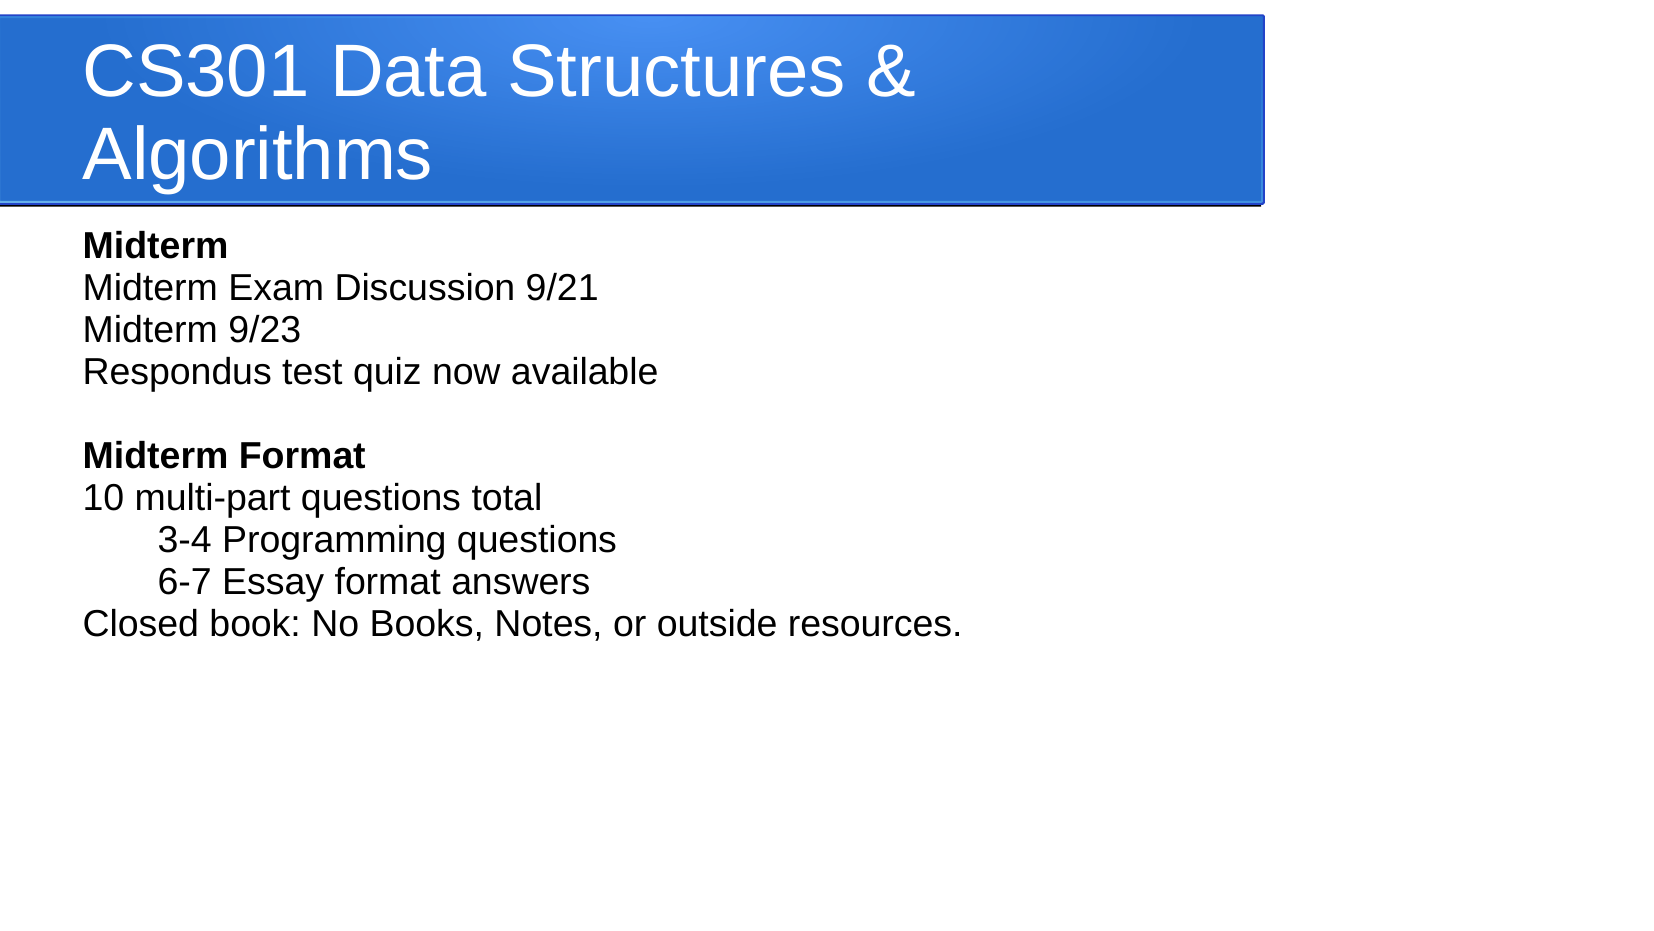

# CS301 Data Structures & Algorithms
Midterm
Midterm Exam Discussion 9/21
Midterm 9/23
Respondus test quiz now available
Midterm Format
10 multi-part questions total
	3-4 Programming questions
	6-7 Essay format answers
Closed book: No Books, Notes, or outside resources.